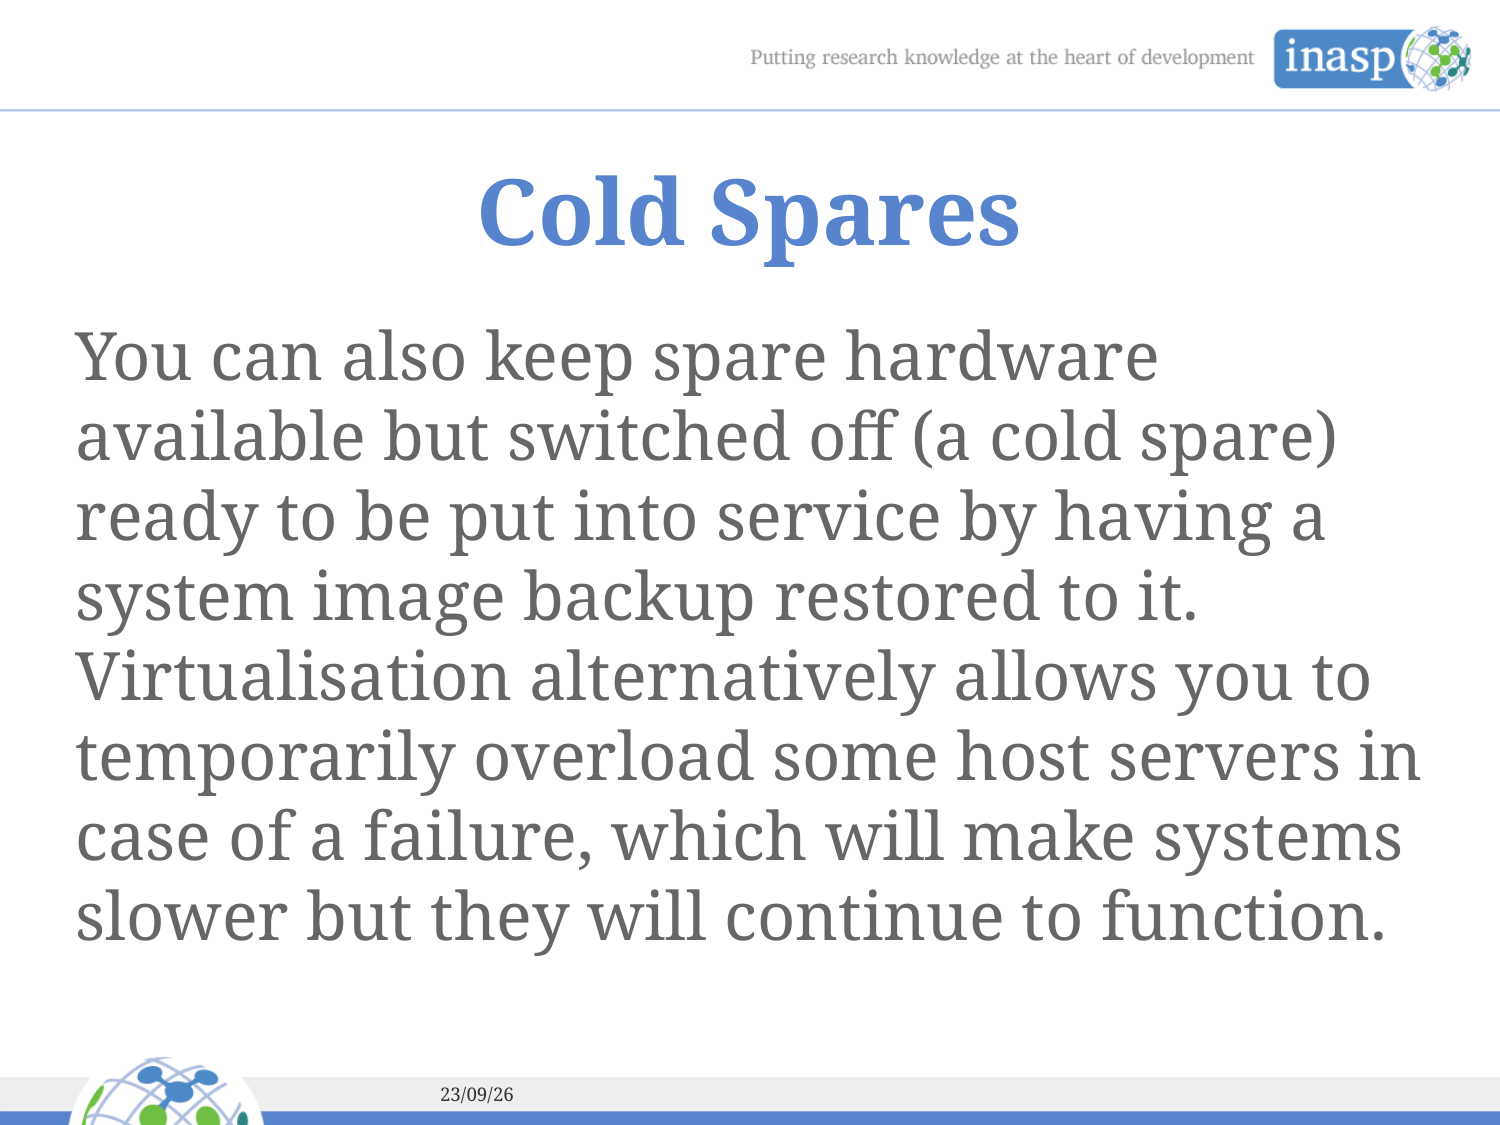

# Cold Spares
You can also keep spare hardware available but switched off (a cold spare) ready to be put into service by having a system image backup restored to it. Virtualisation alternatively allows you to temporarily overload some host servers in case of a failure, which will make systems slower but they will continue to function.